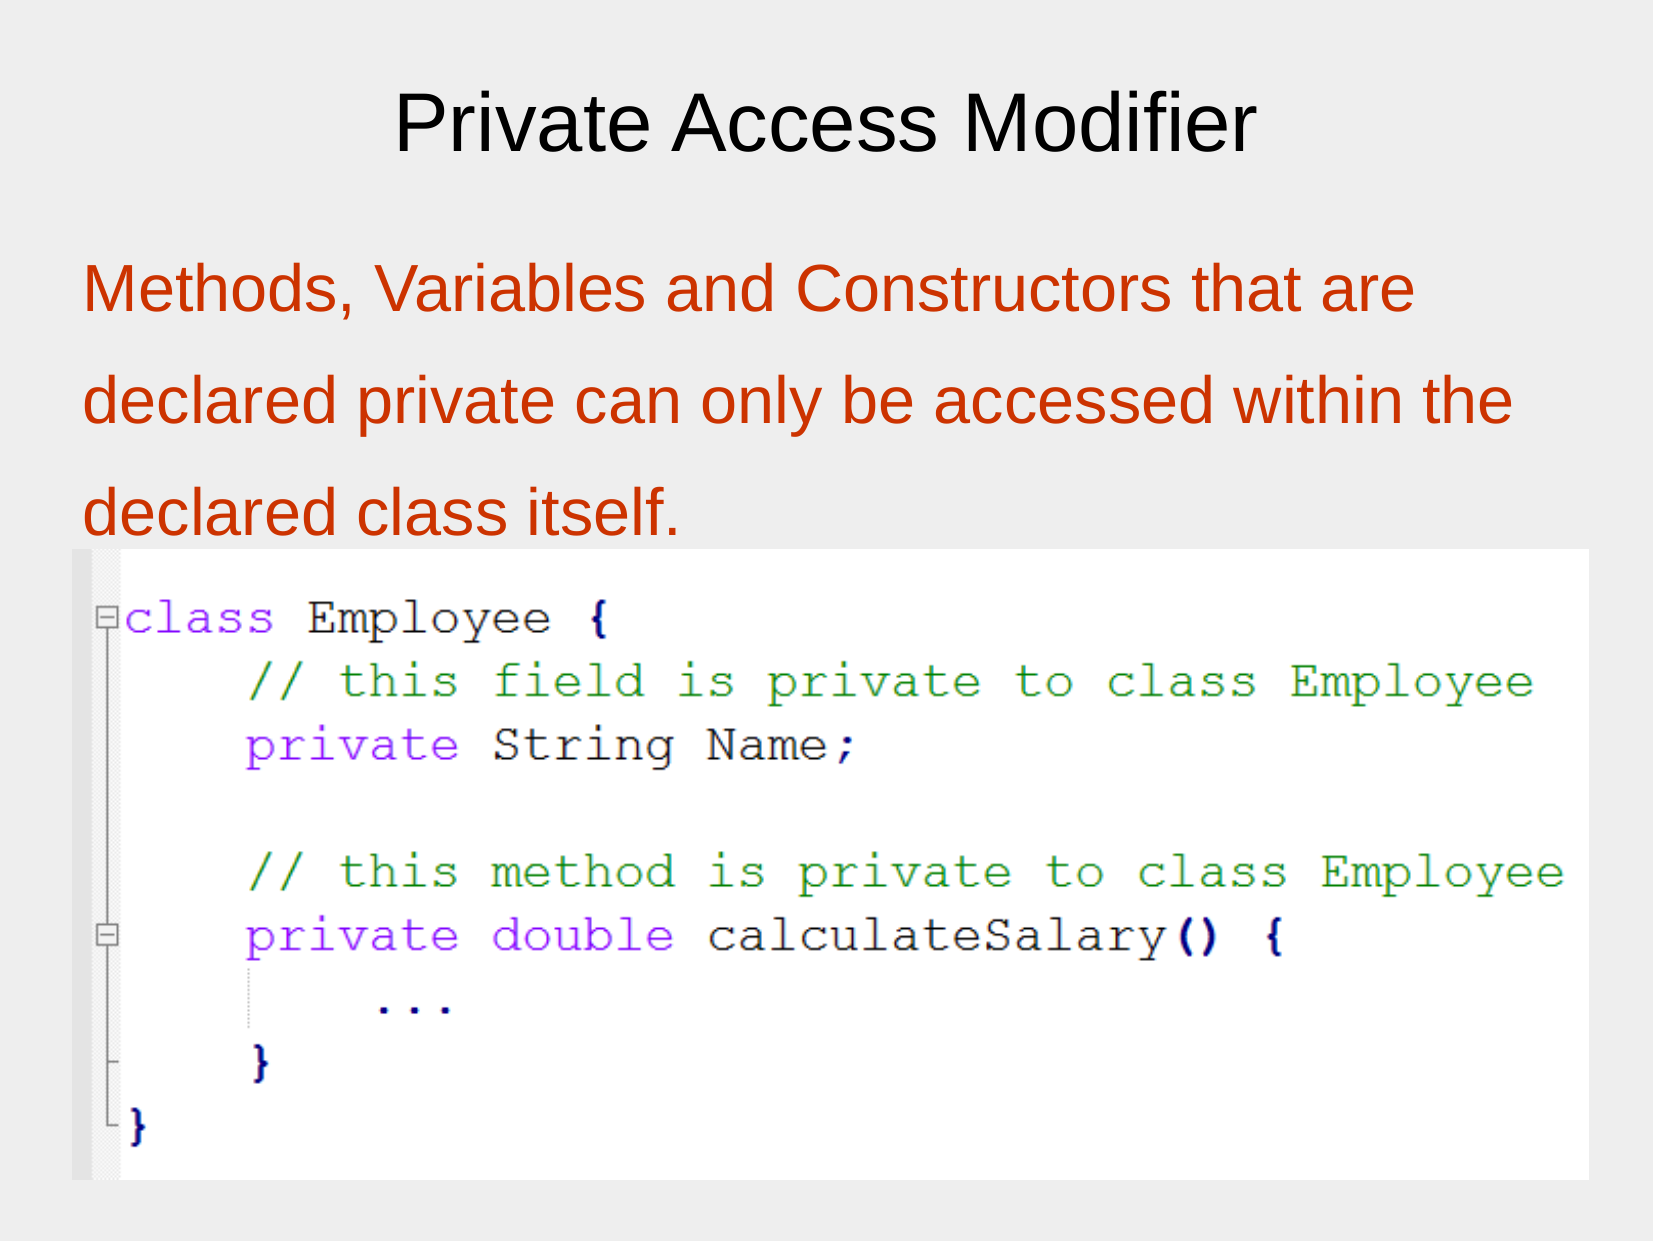

# Private Access Modifier
Methods, Variables and Constructors that are declared private can only be accessed within the declared class itself.